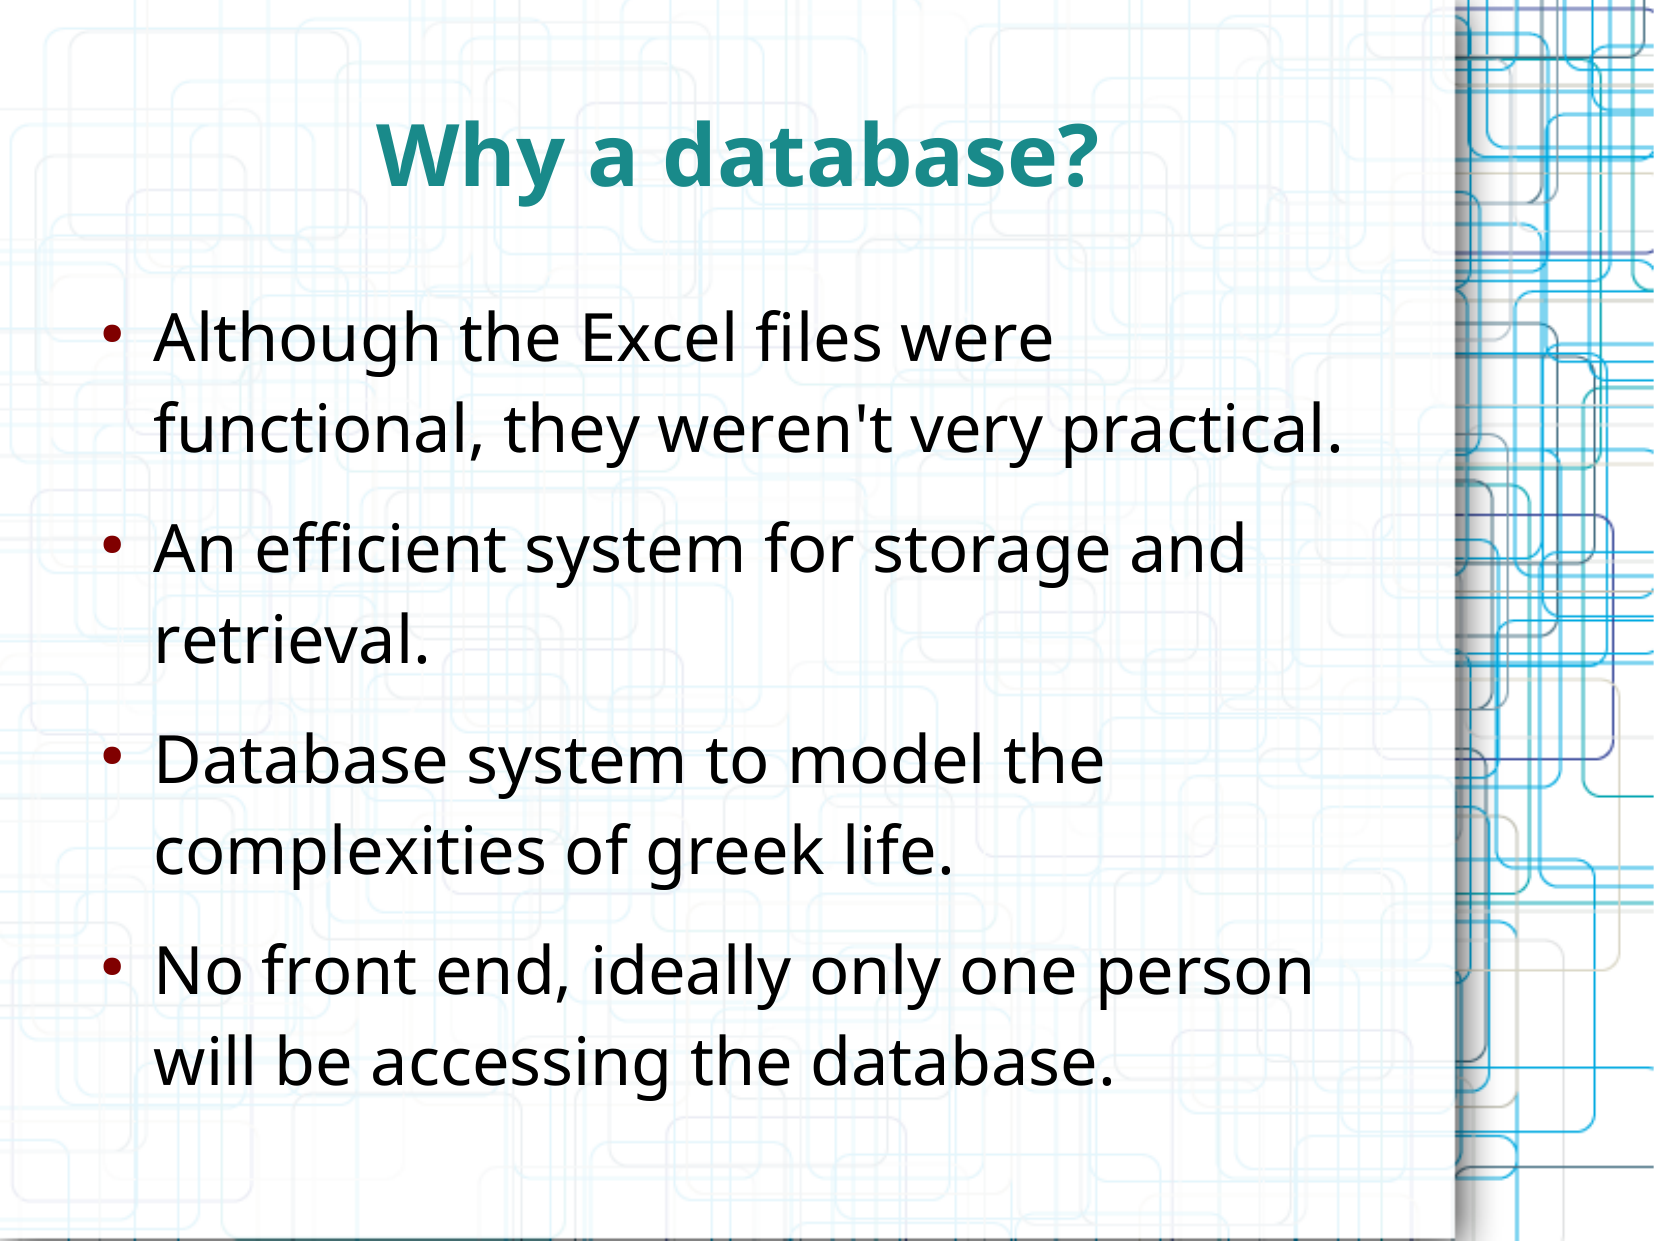

# Why a database?
Although the Excel files were functional, they weren't very practical.
An efficient system for storage and retrieval.
Database system to model the complexities of greek life.
No front end, ideally only one person will be accessing the database.